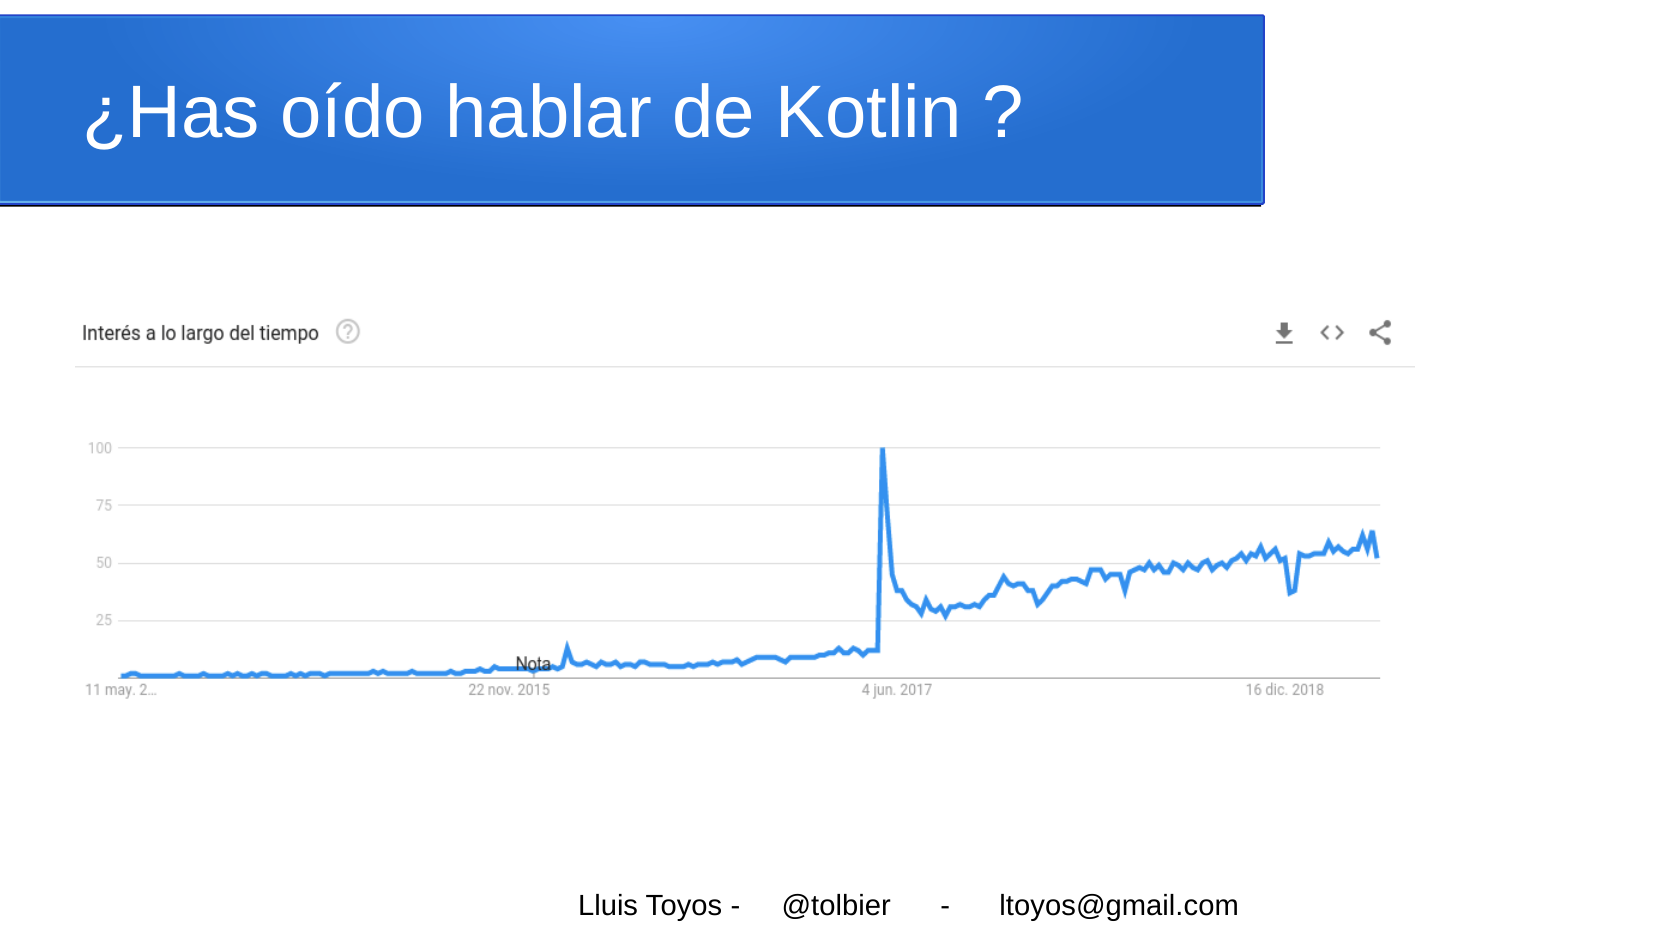

# ¿Has oído hablar de Kotlin ?